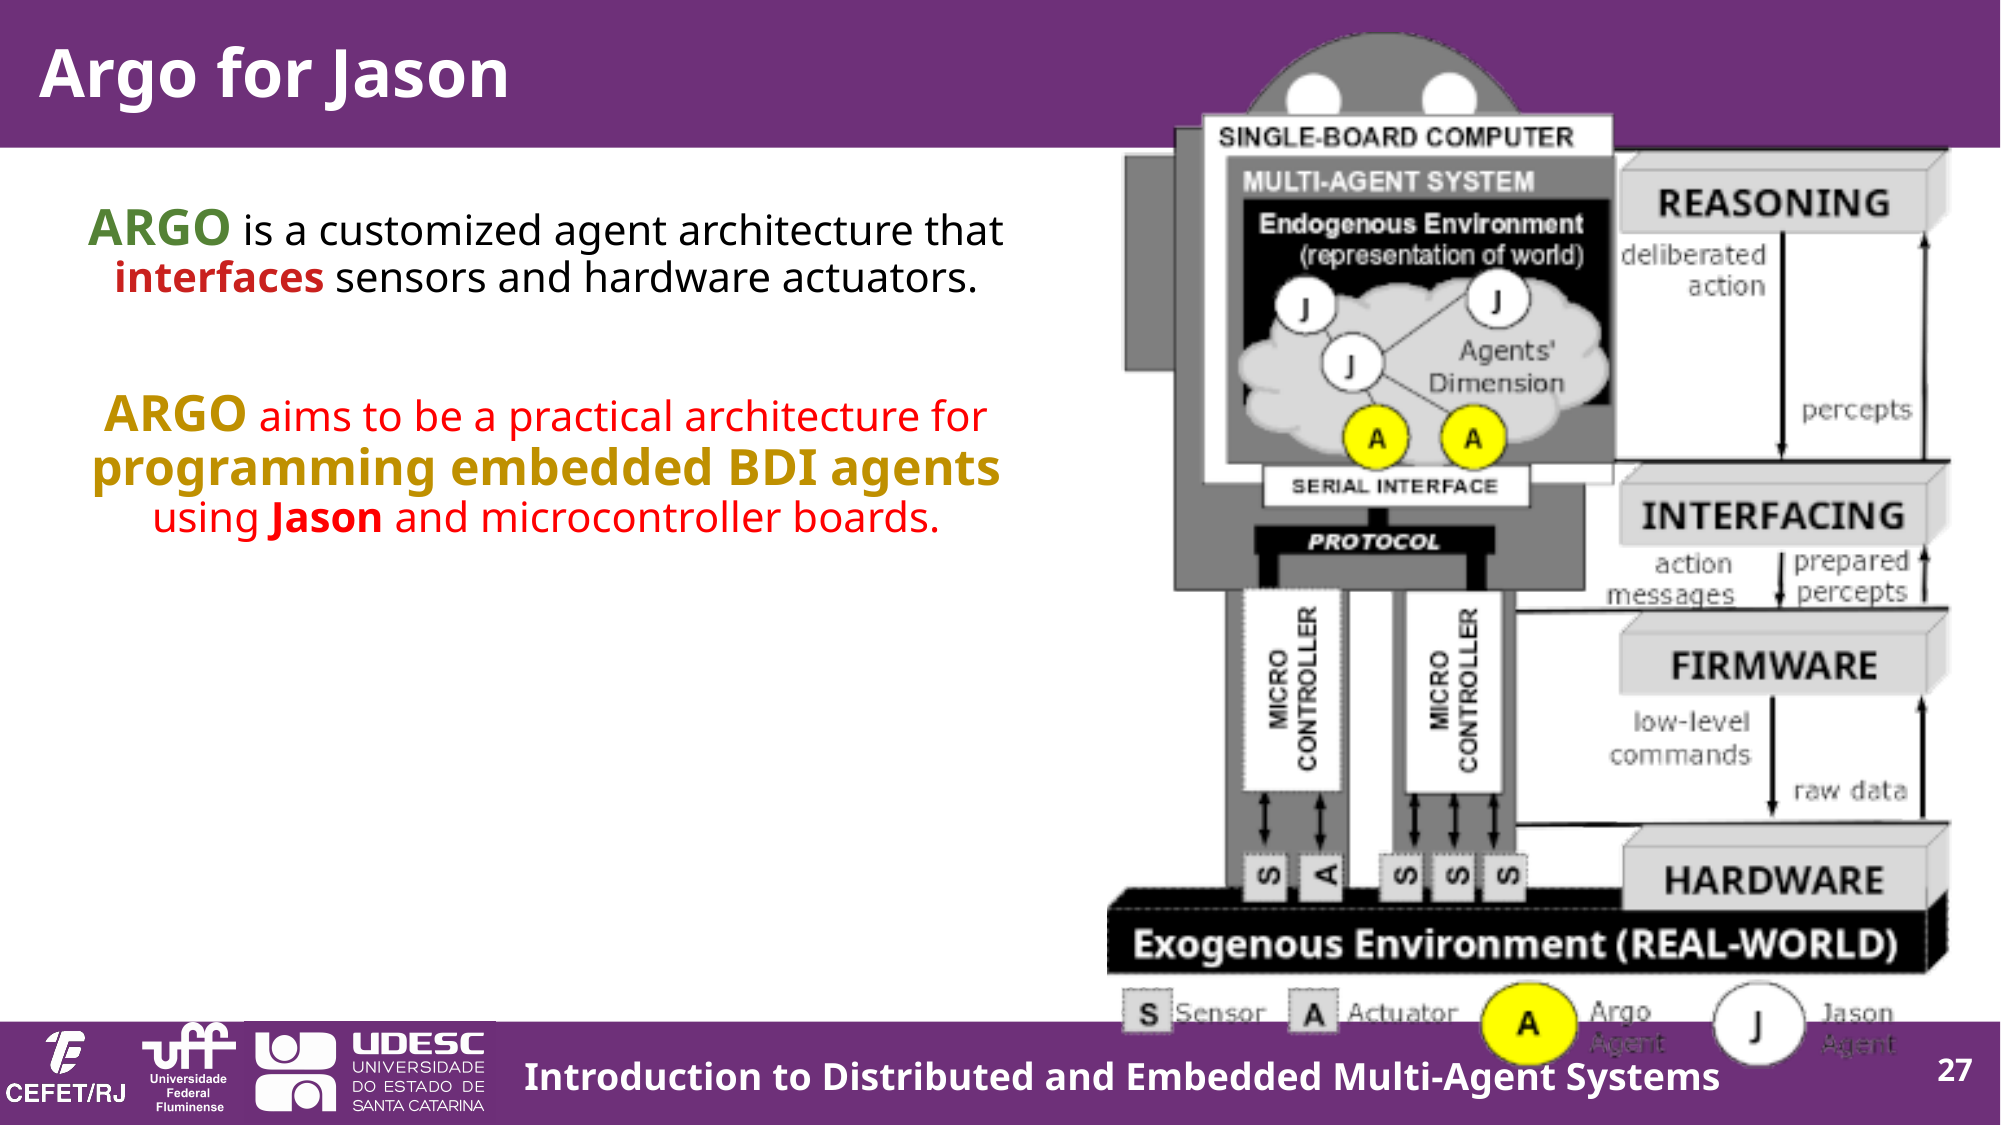

Argo for Jason
ARGO is a customized agent architecture that interfaces sensors and hardware actuators.
ARGO aims to be a practical architecture for programming embedded BDI agents using Jason and microcontroller boards.